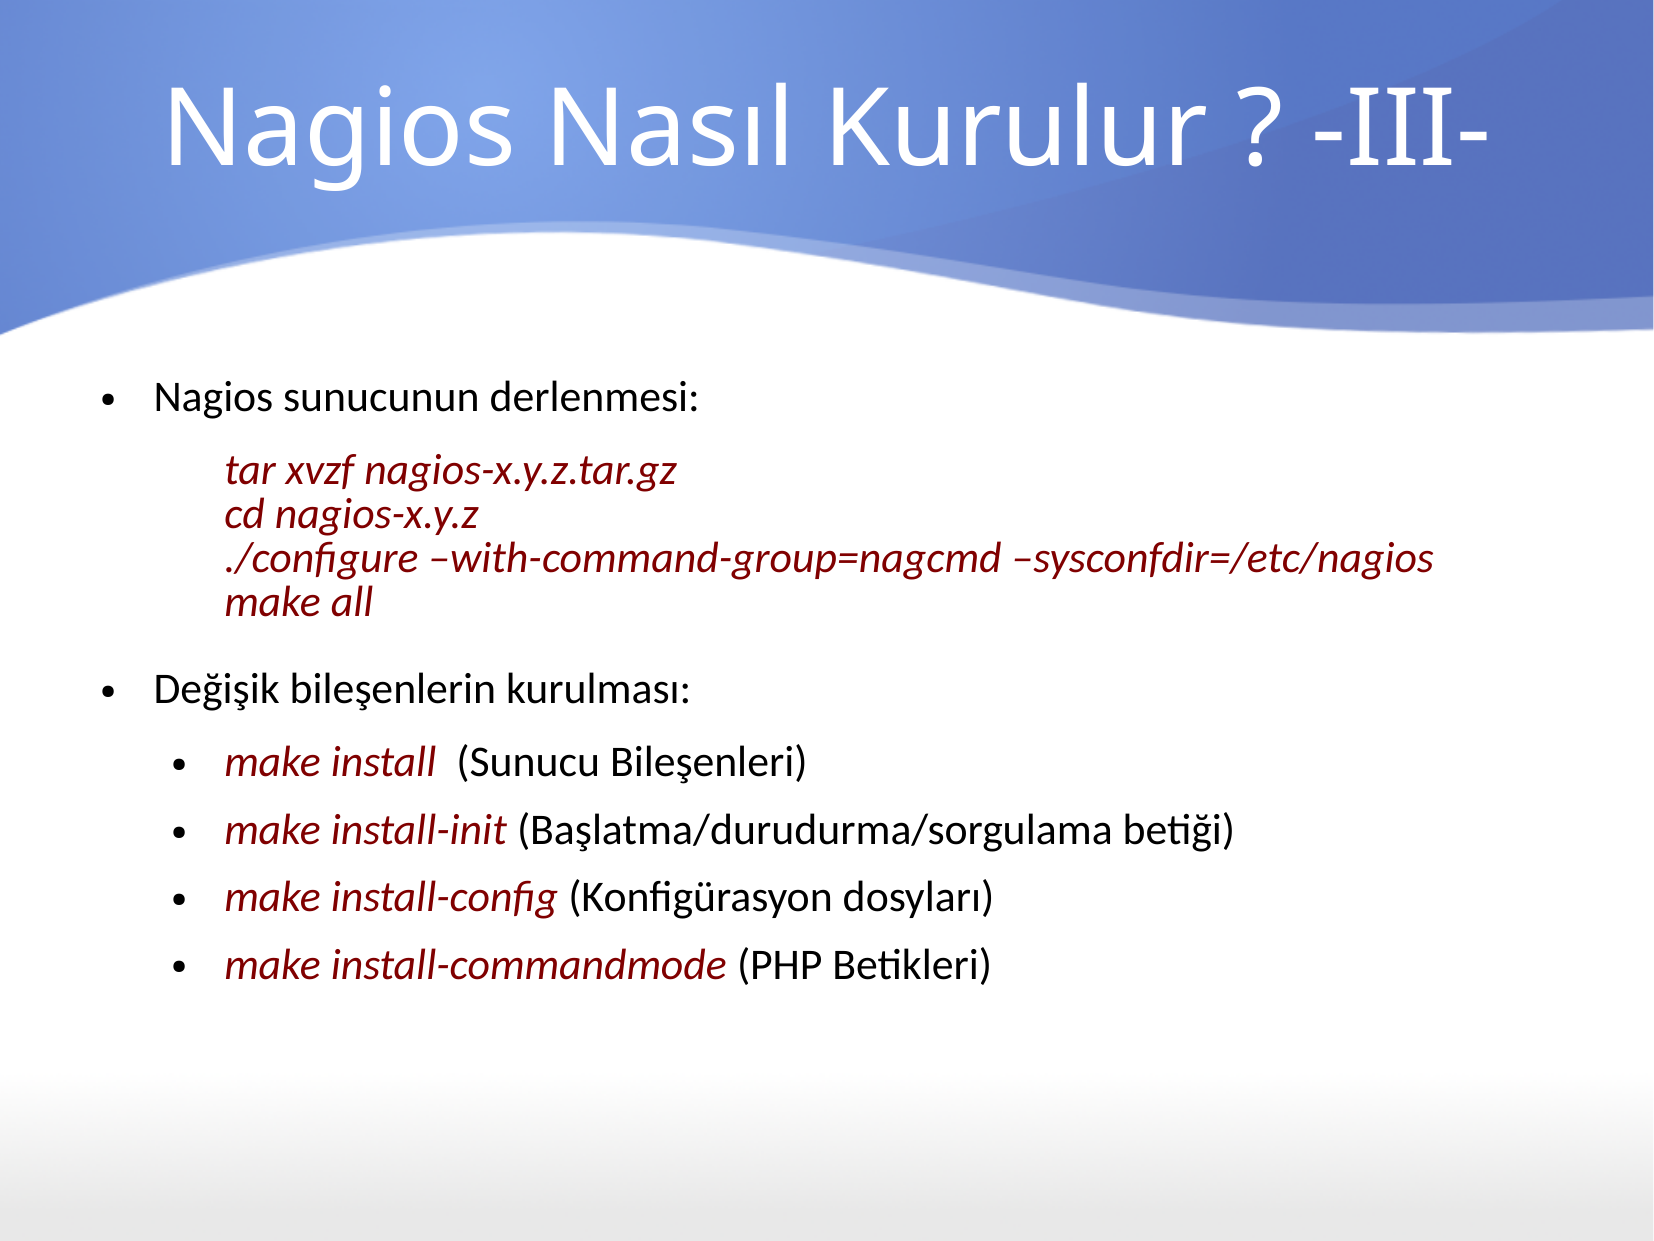

# Nagios Nasıl Kurulur ? -III-
Nagios sunucunun derlenmesi:
tar xvzf nagios-x.y.z.tar.gz
cd nagios-x.y.z
./configure –with-command-group=nagcmd –sysconfdir=/etc/nagios
make all
Değişik bileşenlerin kurulması:
make install (Sunucu Bileşenleri)
make install-init (Başlatma/durudurma/sorgulama betiği)
make install-config (Konfigürasyon dosyları)
make install-commandmode (PHP Betikleri)